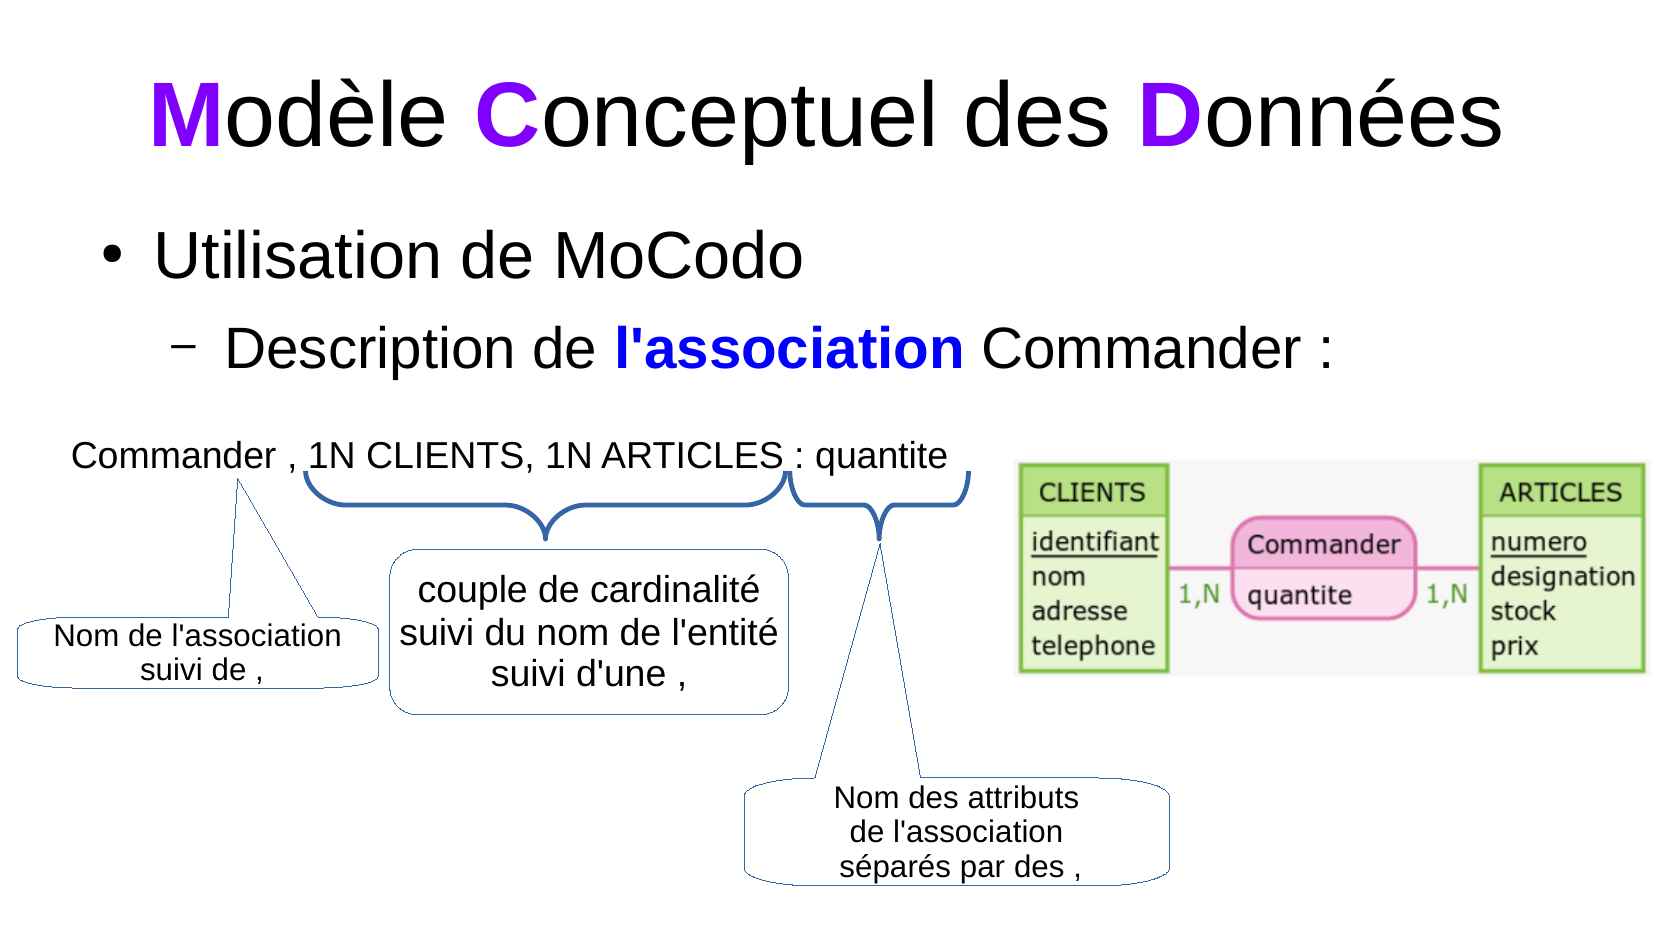

# Modèle Conceptuel des Données
Utilisation de MoCodo
Description de l'association Commander :
Commander , 1N CLIENTS, 1N ARTICLES : quantite
couple de cardinalité
suivi du nom de l'entité
suivi d'une ,
Nom de l'association
 suivi de ,
Nom des attributs
de l'association
 séparés par des ,